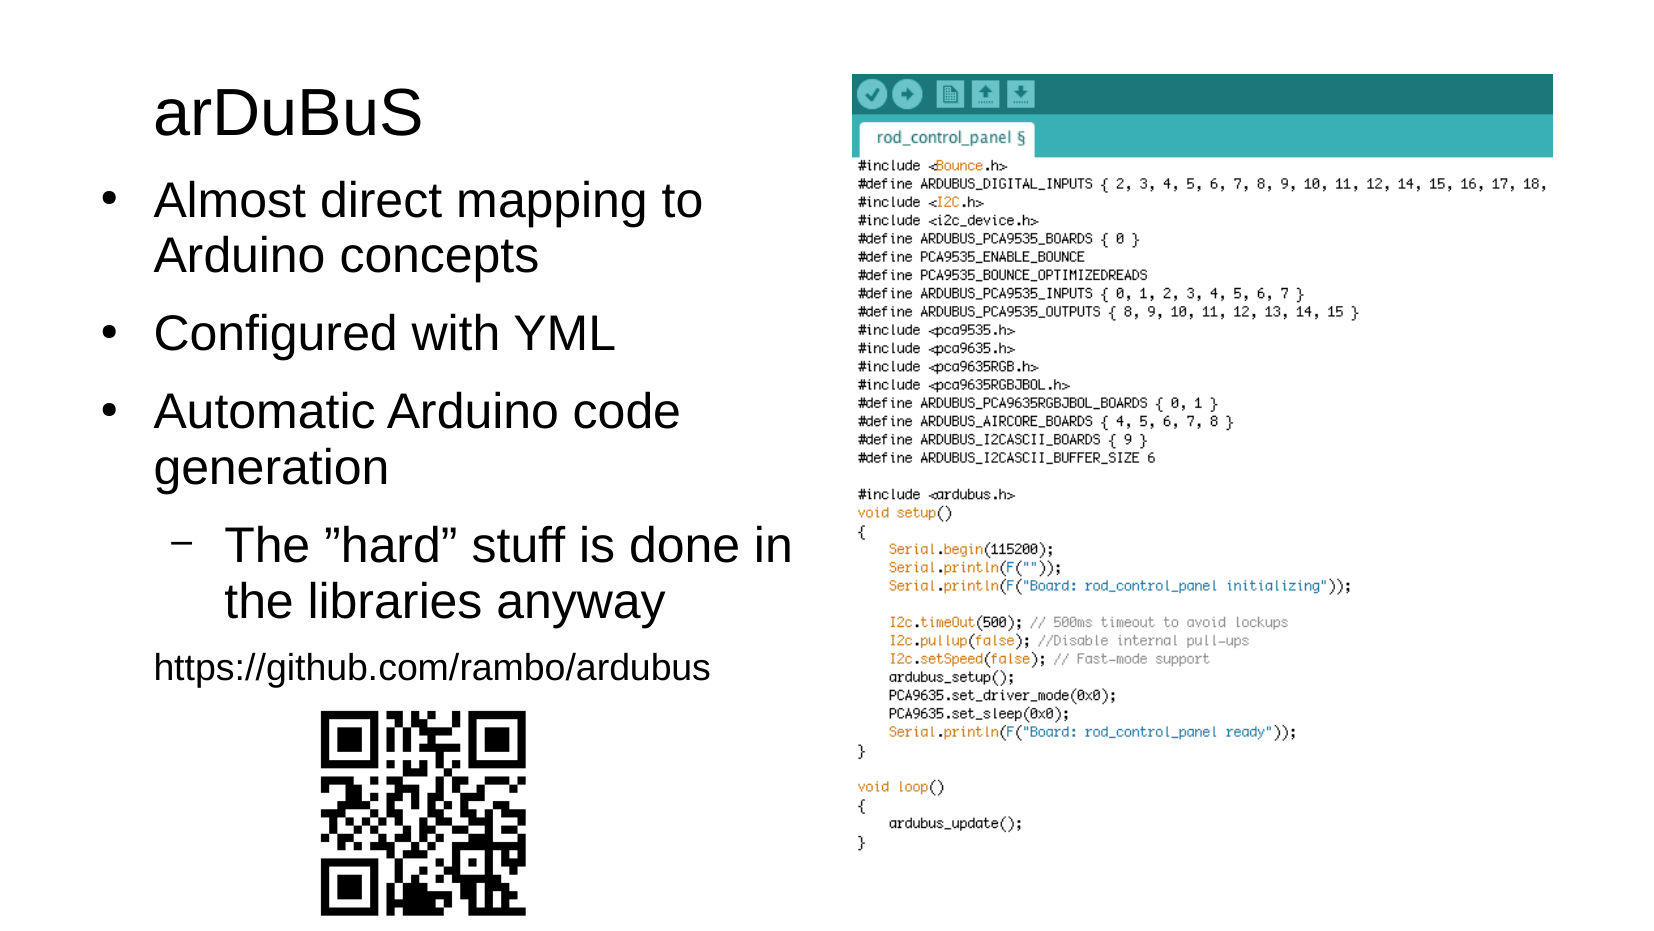

# arDuBuS
Almost direct mapping to Arduino concepts
Configured with YML
Automatic Arduino code generation
The ”hard” stuff is done in the libraries anyway
https://github.com/rambo/ardubus